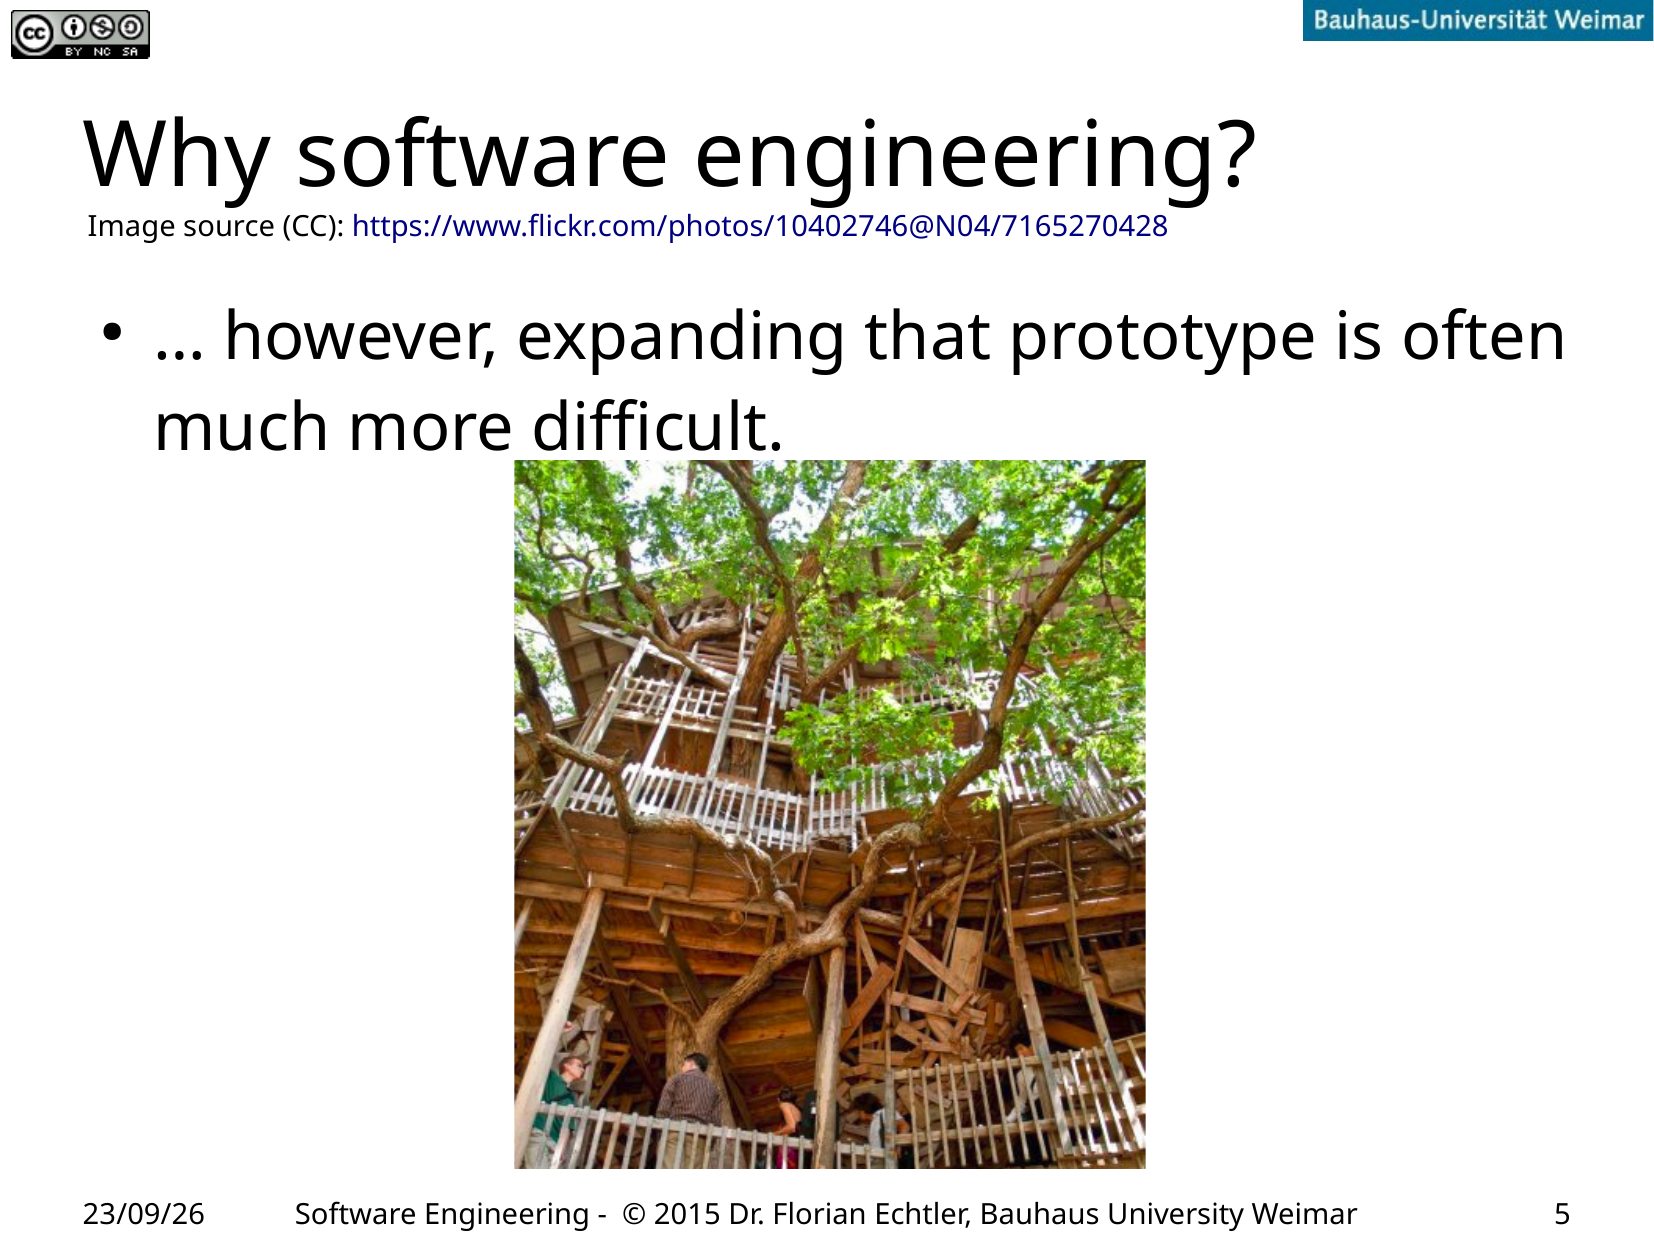

# Why software engineering?
Image source (CC): https://www.flickr.com/photos/10402746@N04/7165270428
… however, expanding that prototype is often much more difficult.
Software Engineering - © 2015 Dr. Florian Echtler, Bauhaus University Weimar
5